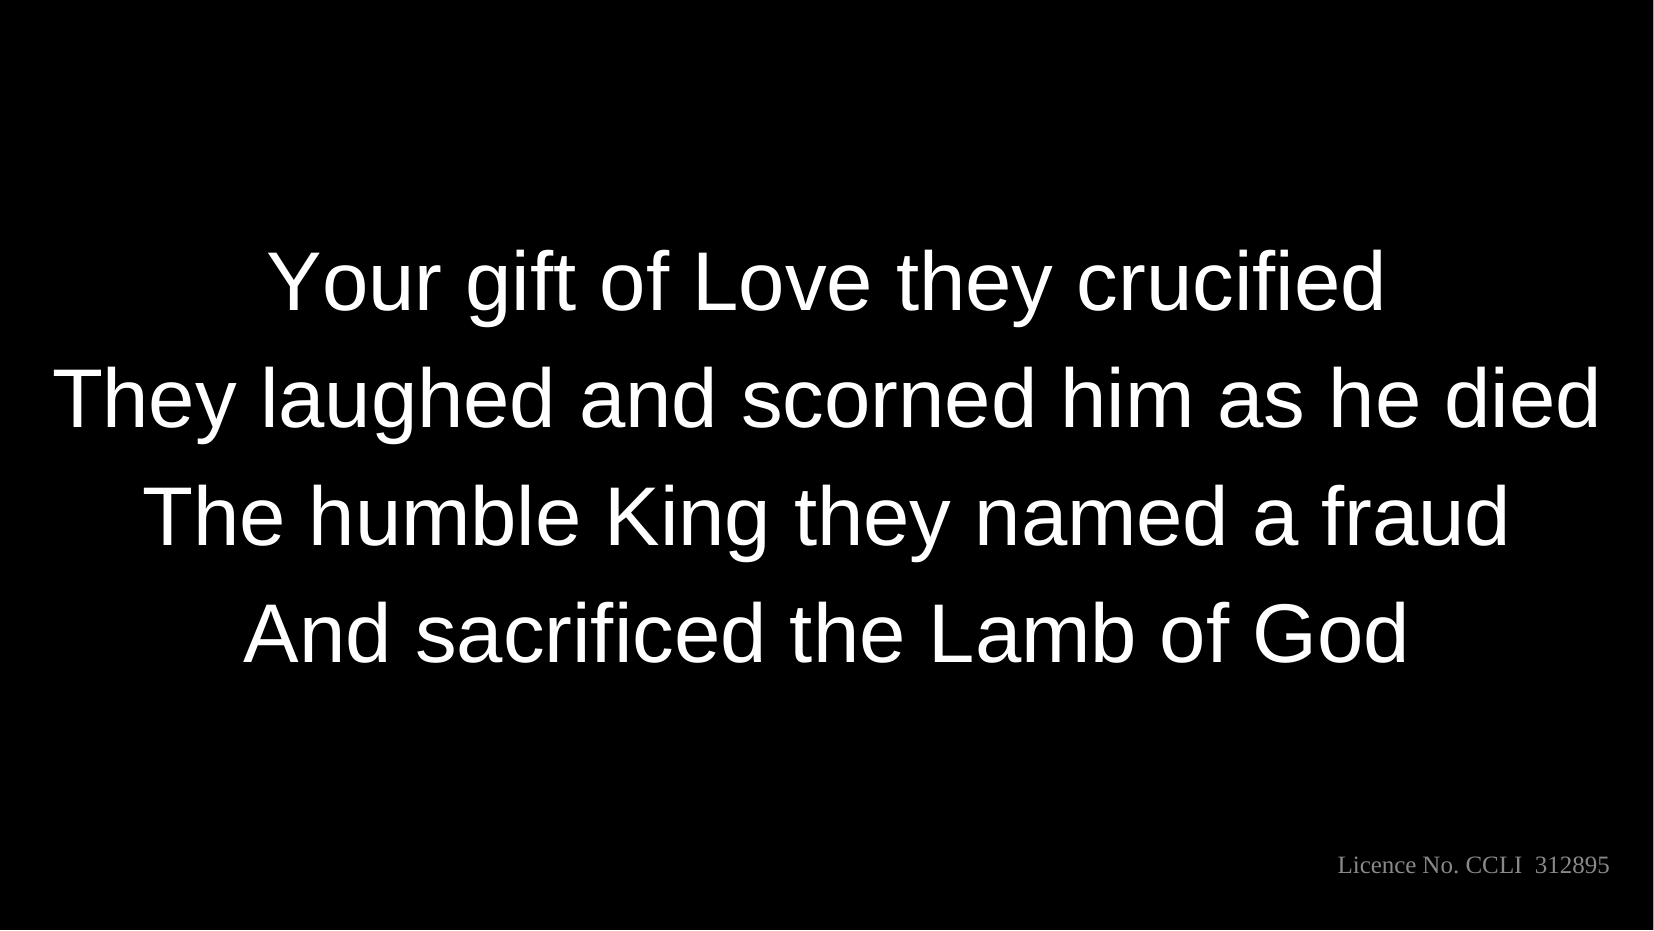

Your gift of Love they crucified
They laughed and scorned him as he died
The humble King they named a fraud
And sacrificed the Lamb of God
Licence No. CCLI 312895